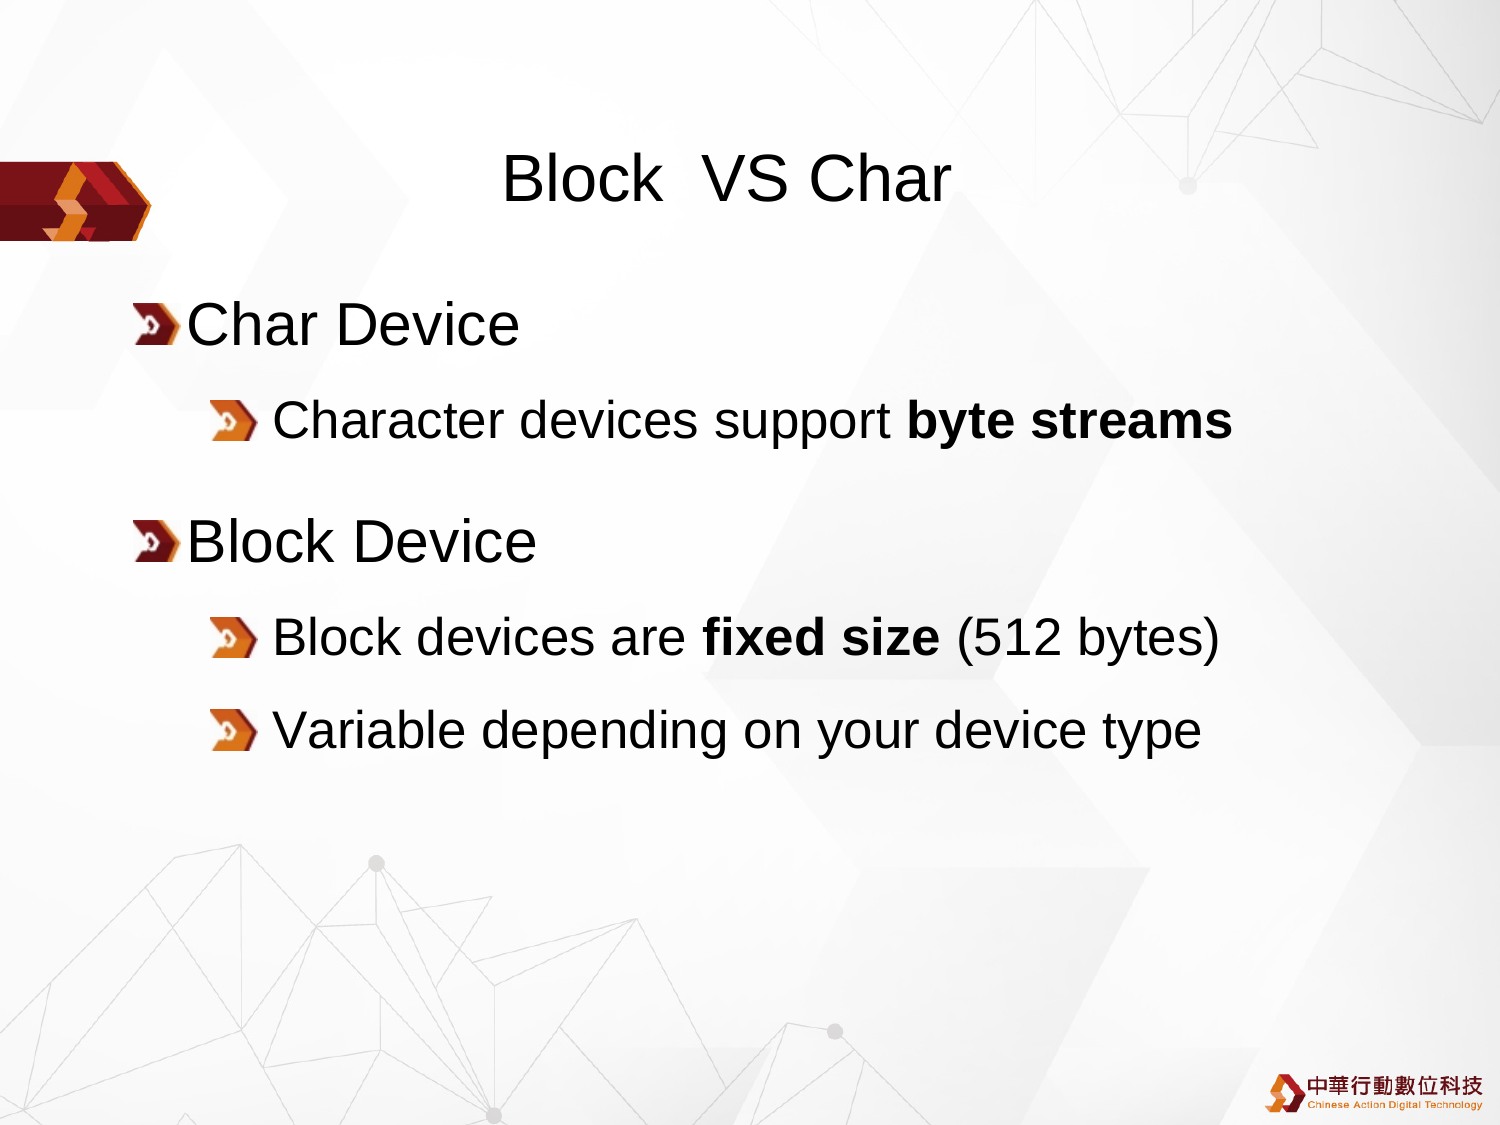

# Block VS Char
Char Device
 Character devices support byte streams
Block Device
 Block devices are fixed size (512 bytes)
 Variable depending on your device type